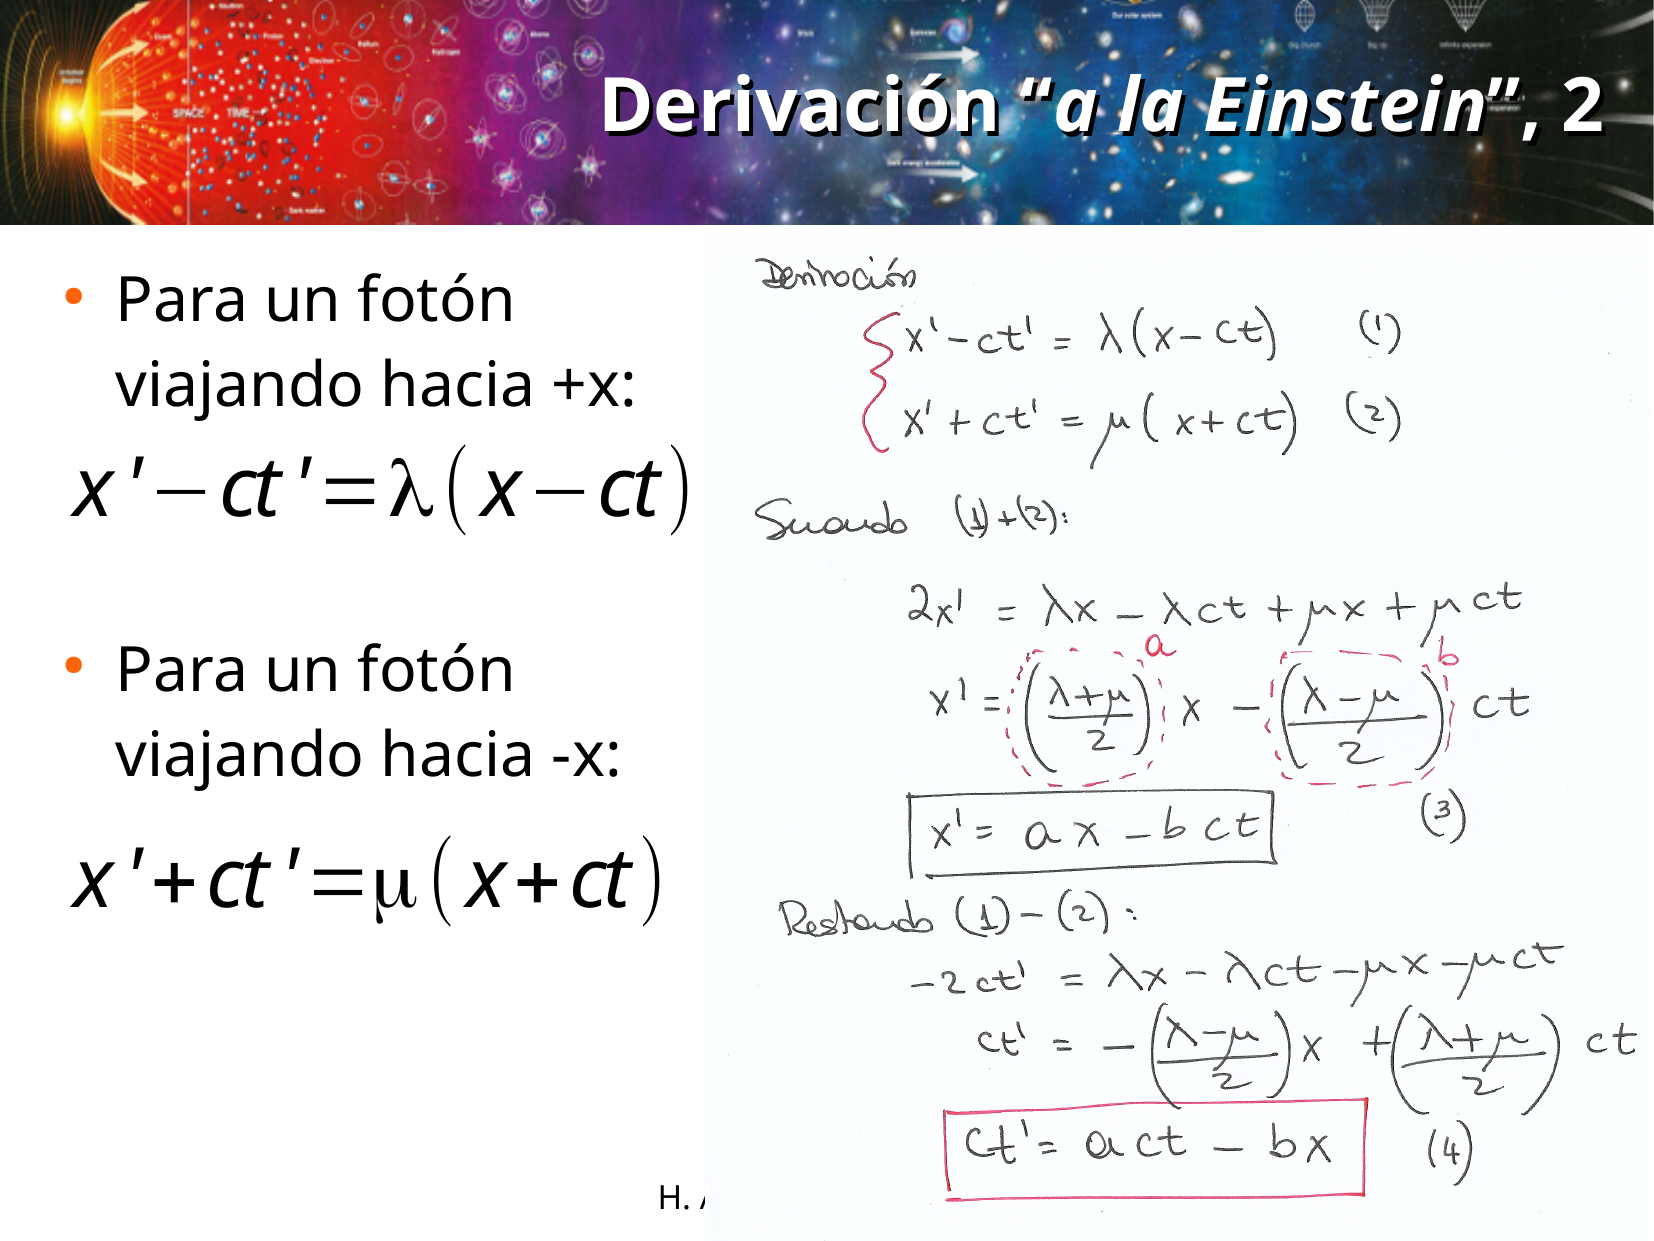

# Derivación “a la Einstein”, 2
Para un fotón viajando hacia +x:
Para un fotón viajando hacia -x:
H. Asorey - Física IV B
40